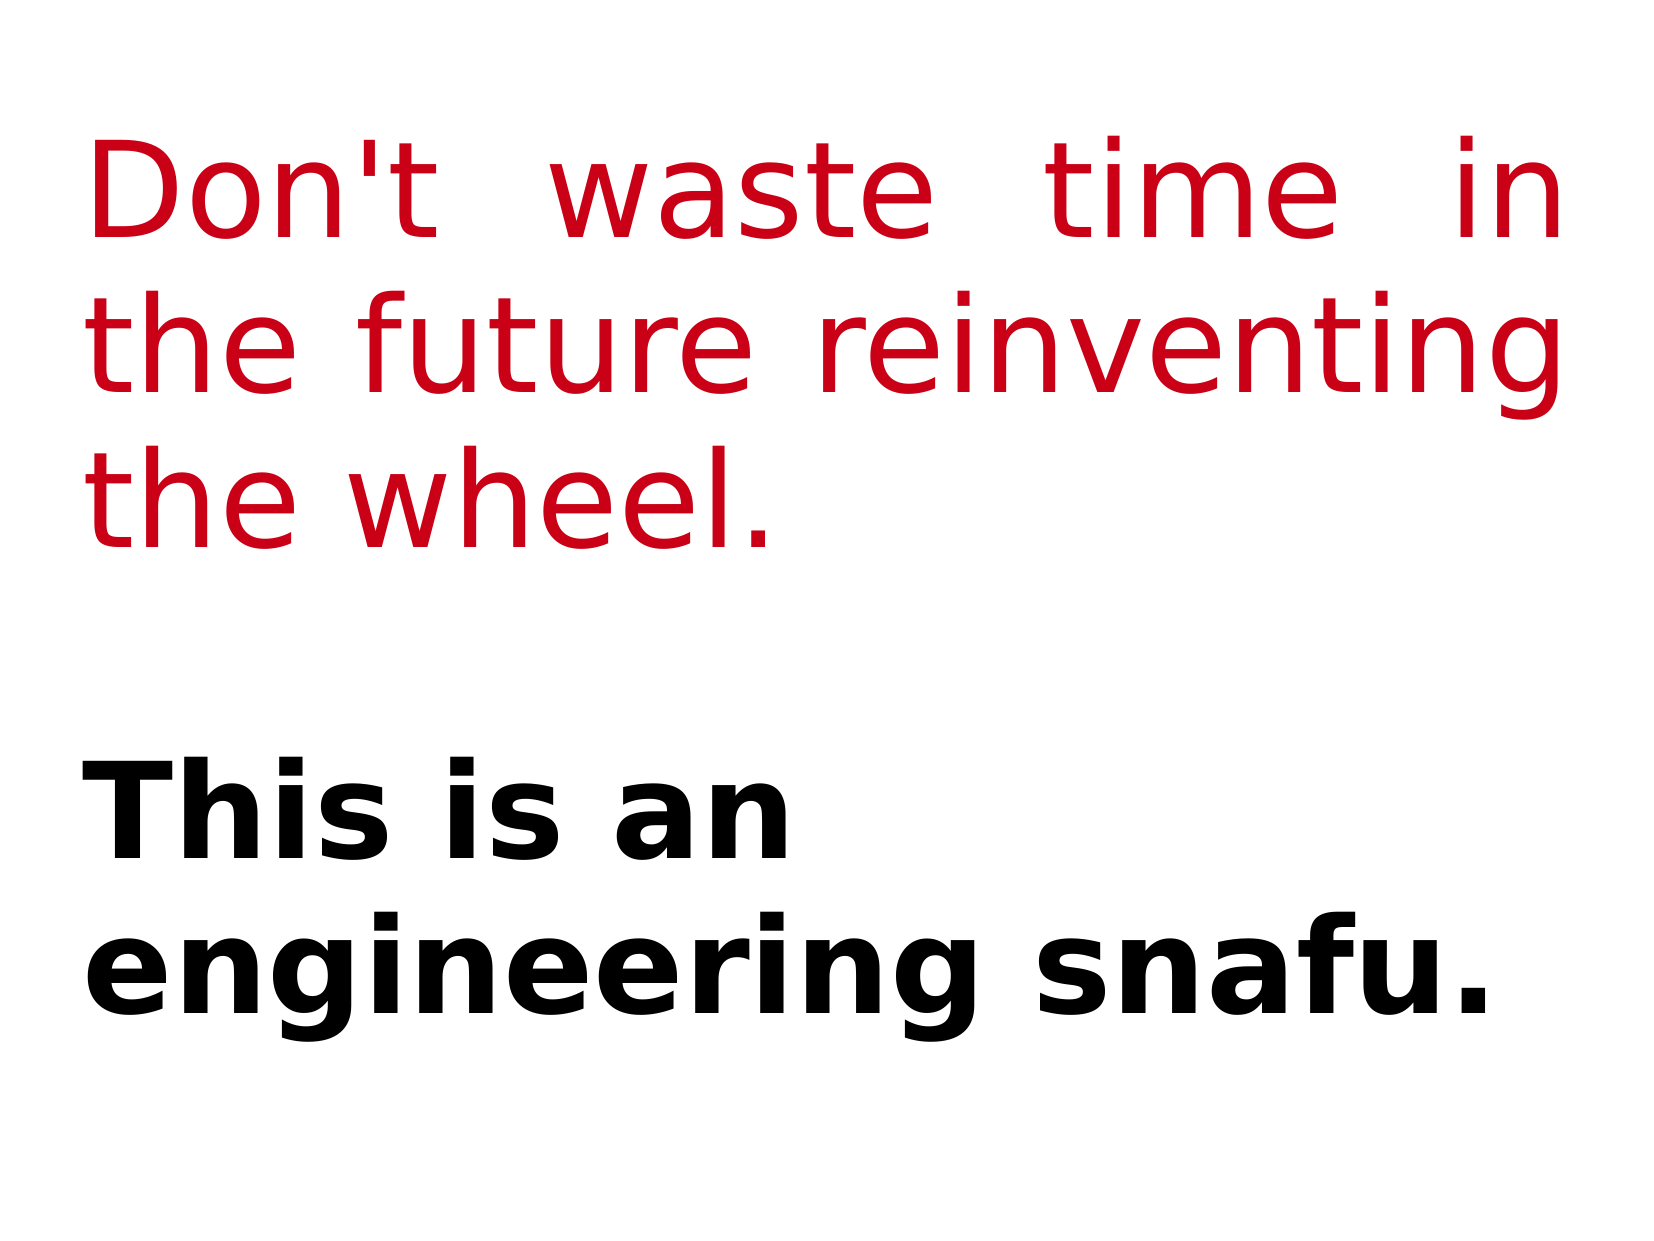

# Don't waste time in the future reinventing the wheel.
This is an engineering snafu.